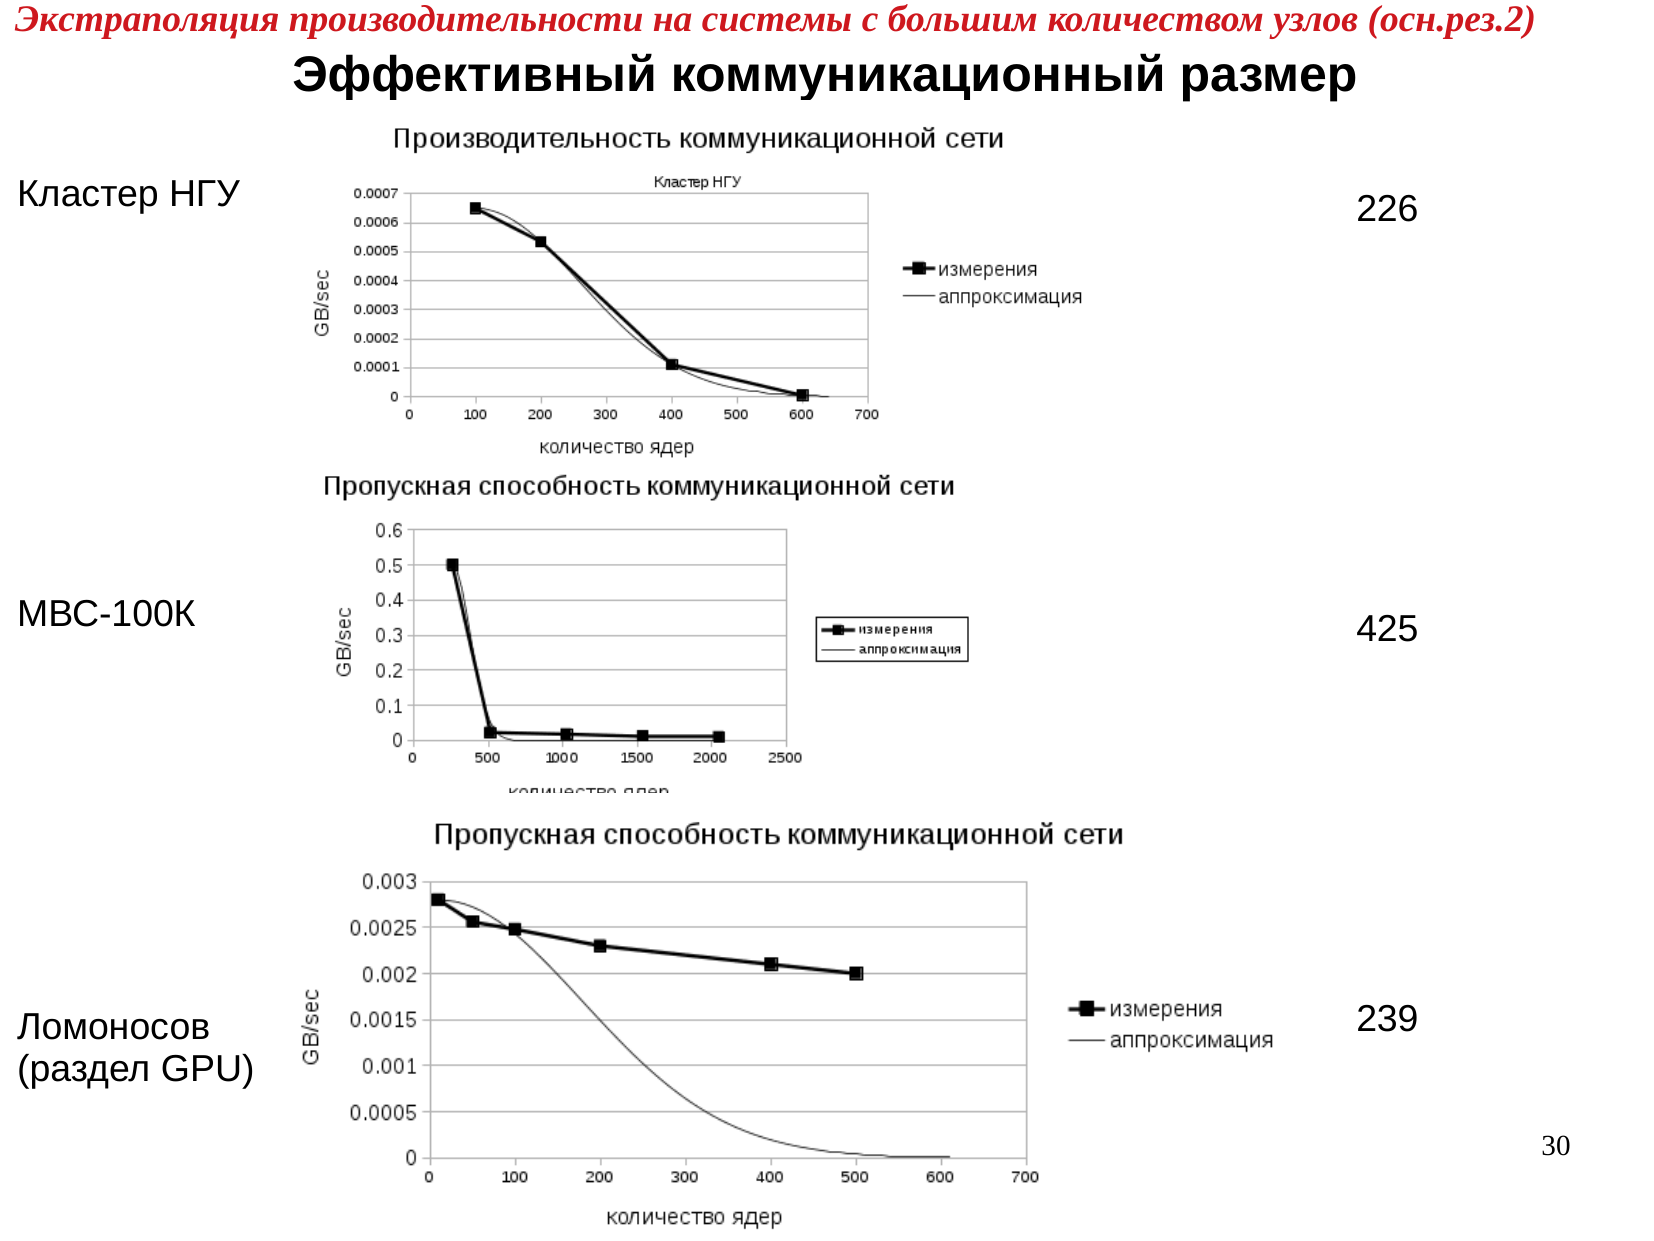

Экcтраполяция производительности на системы с большим количеством узлов (осн.рез.2)
Эффективный коммуникационный размер
Кластер НГУ
226
МВС-100К
425
239
Ломоносов
(раздел GPU)
30